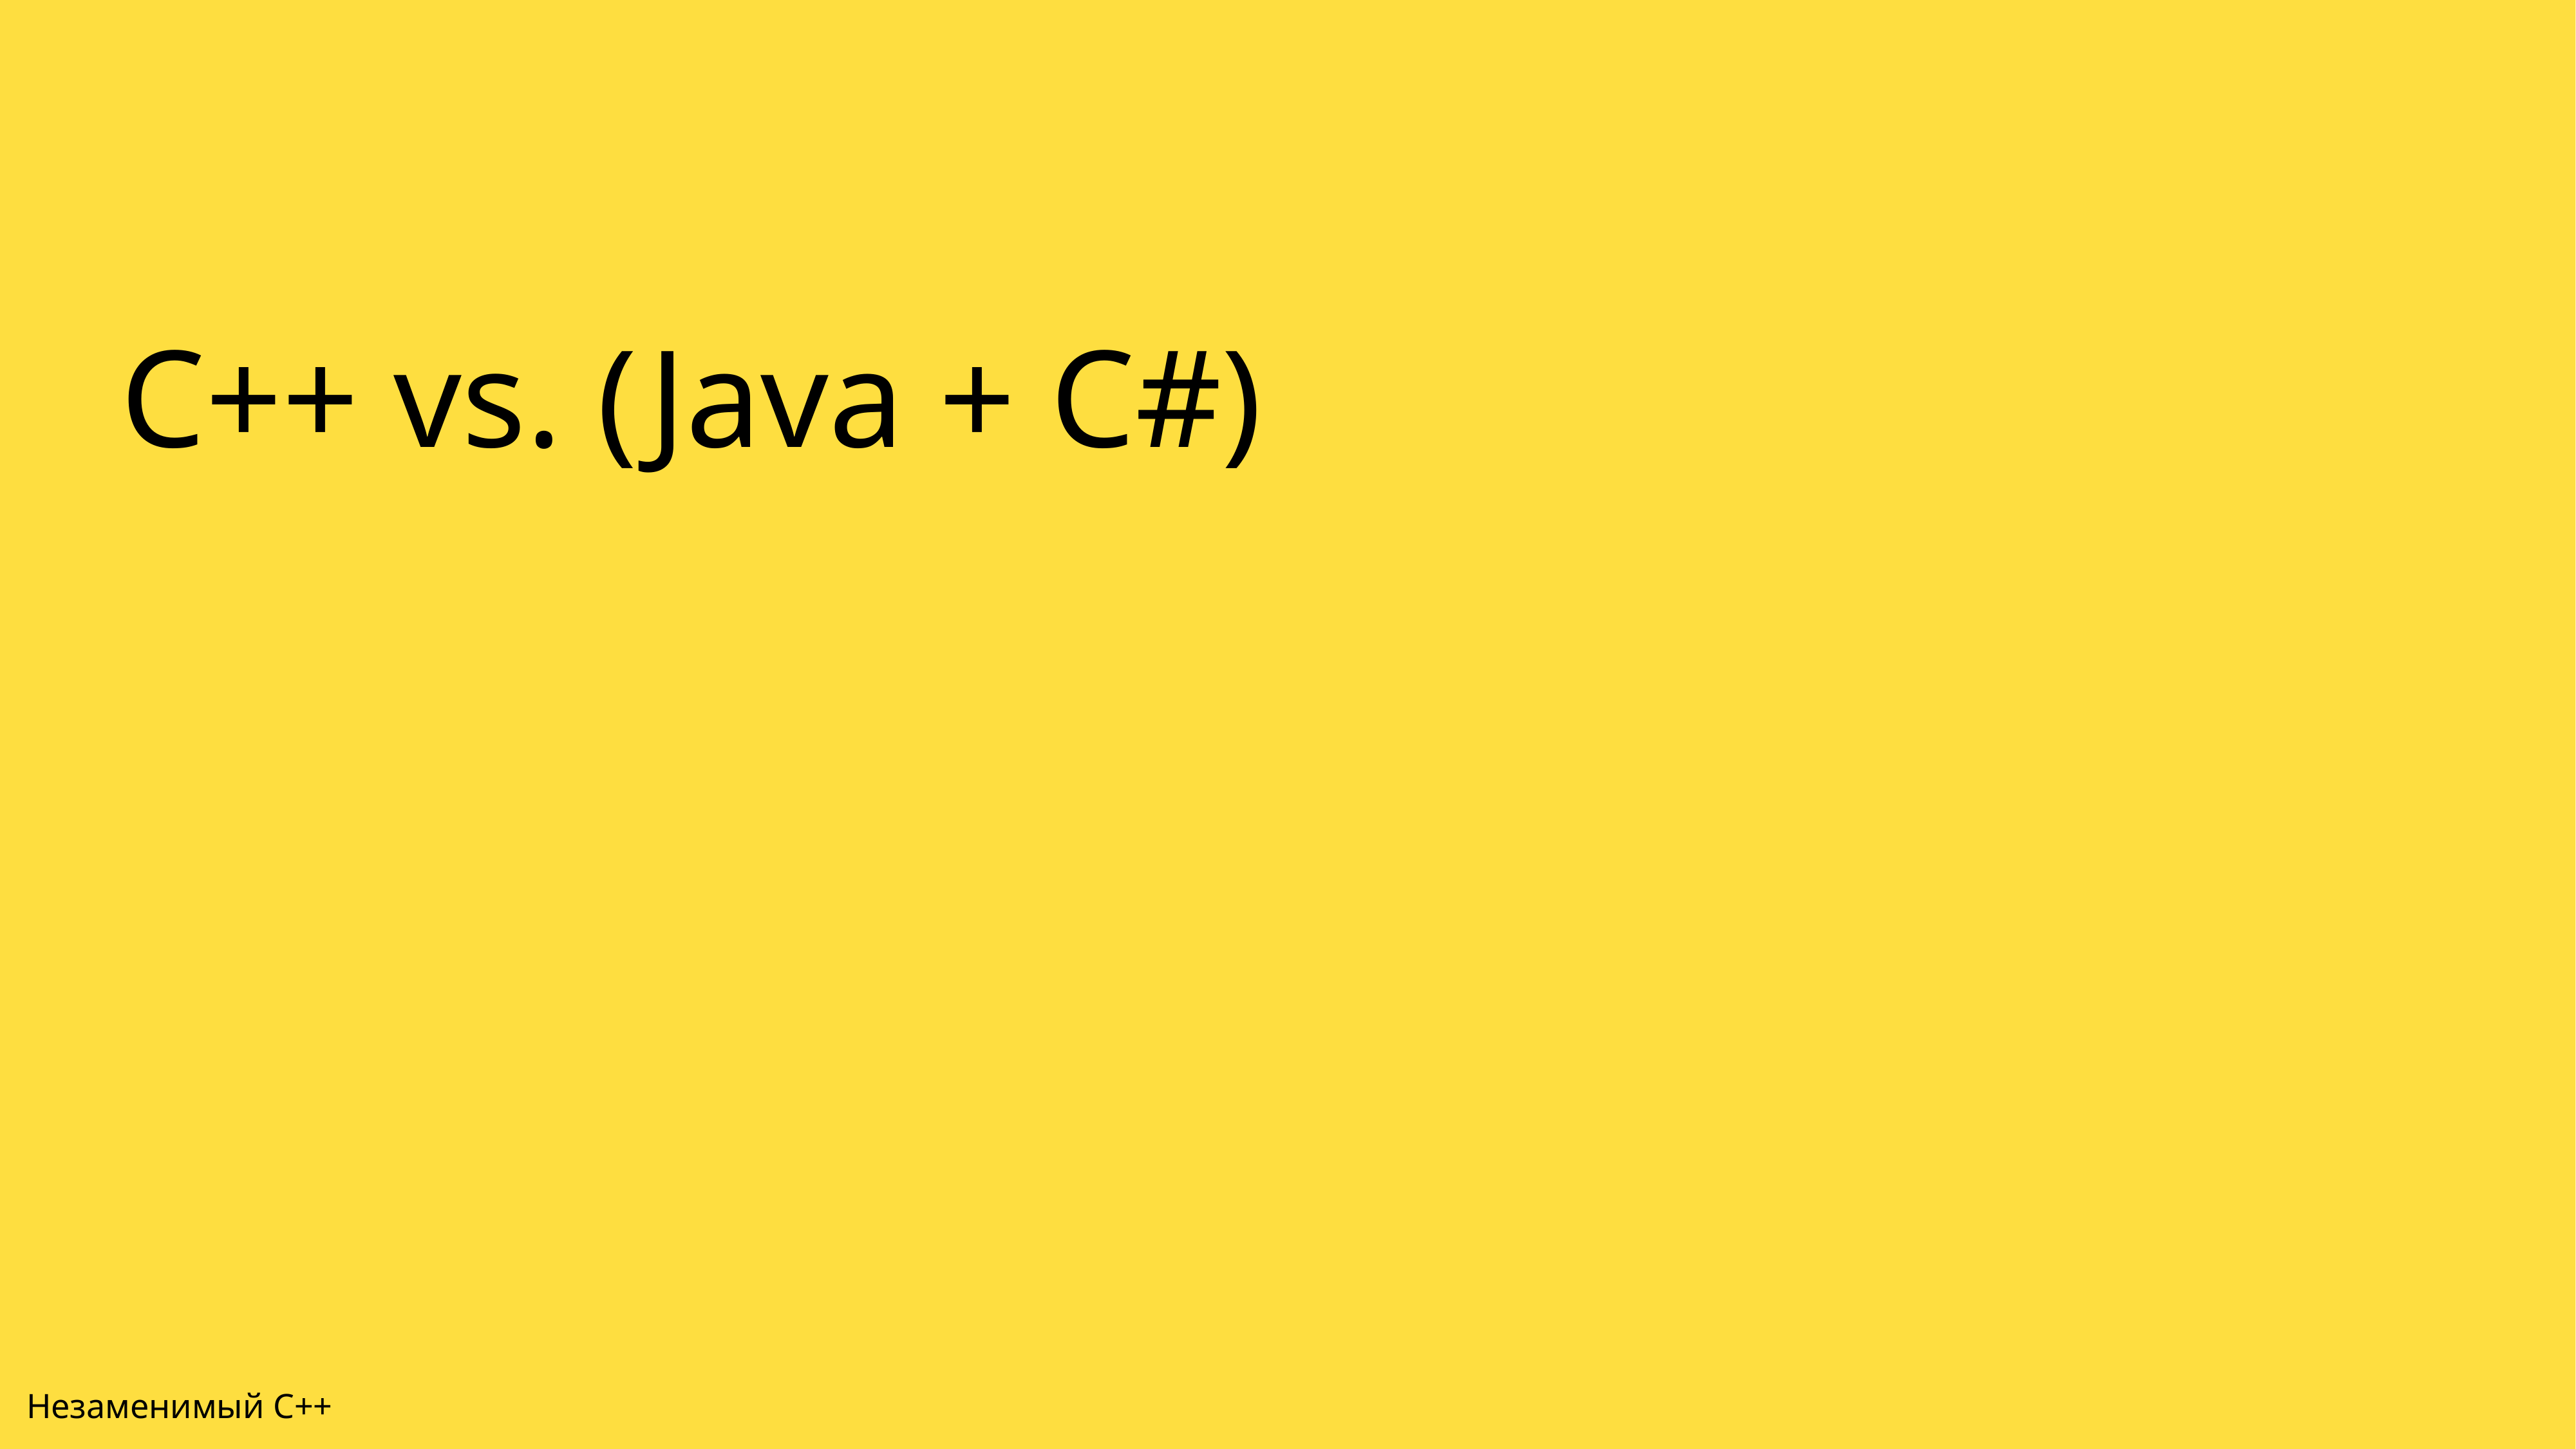

# С++ vs. (Java + C#)
Незаменимый C++